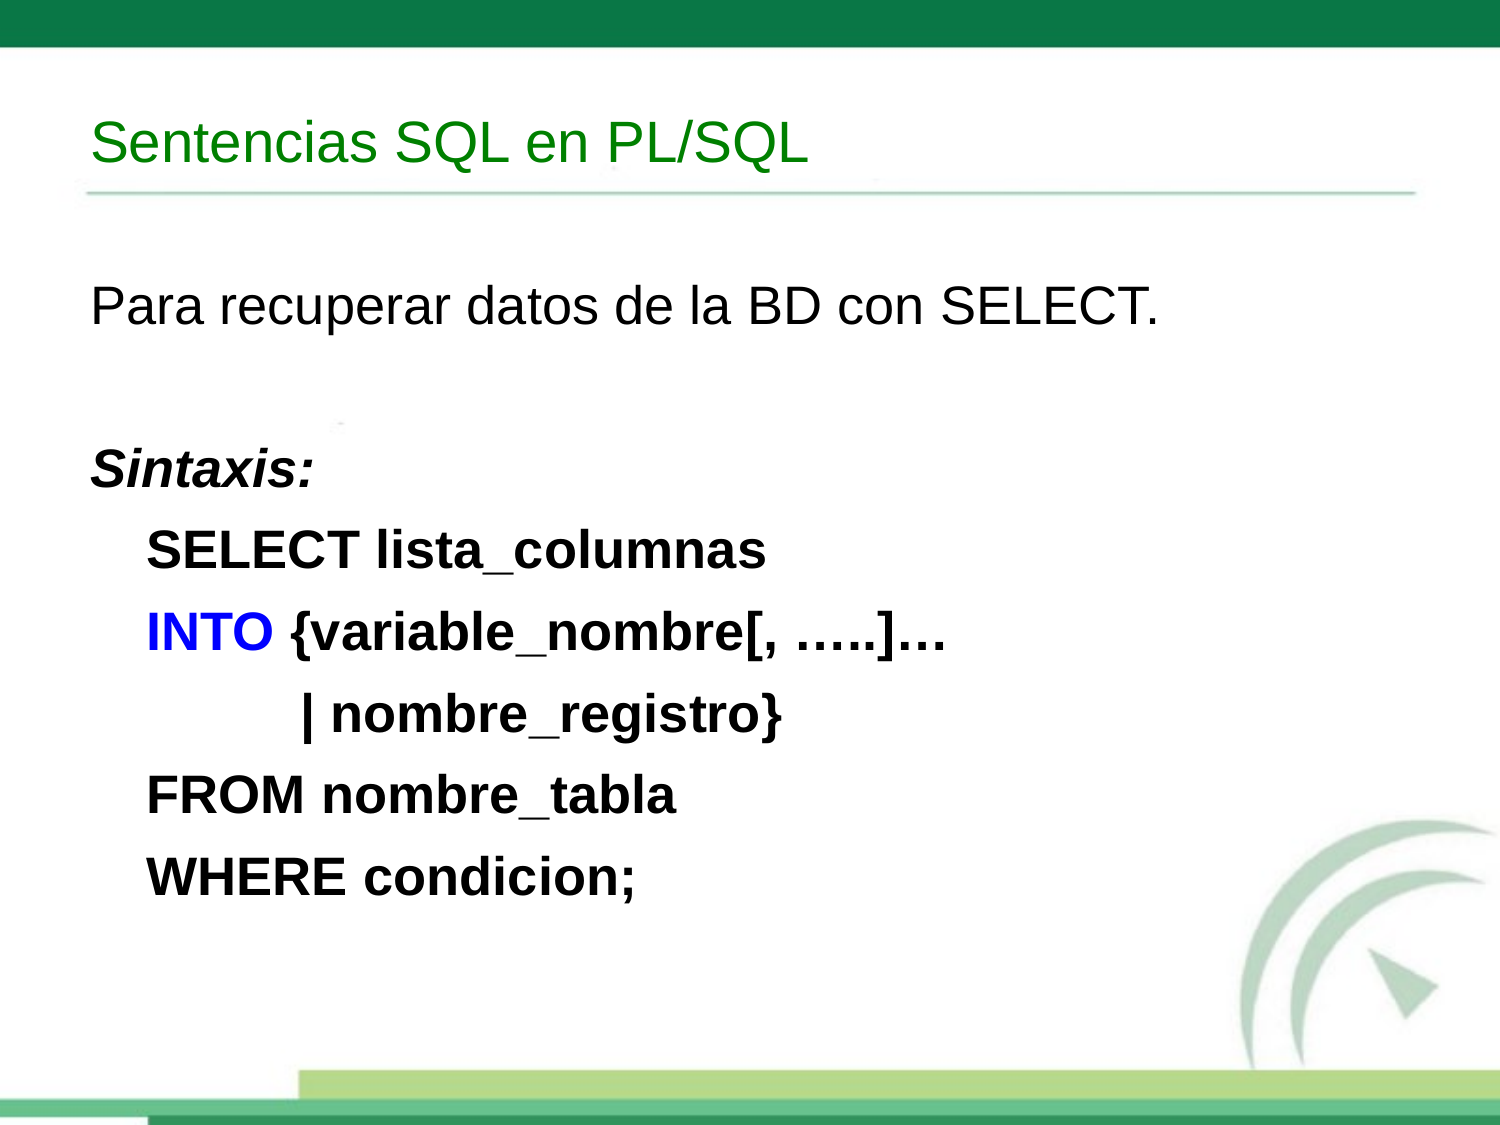

# Sentencias SQL en PL/SQL
Para recuperar datos de la BD con SELECT.
Sintaxis:
	SELECT lista_columnas
	INTO {variable_nombre[, …..]…
		 | nombre_registro}
	FROM nombre_tabla
	WHERE condicion;